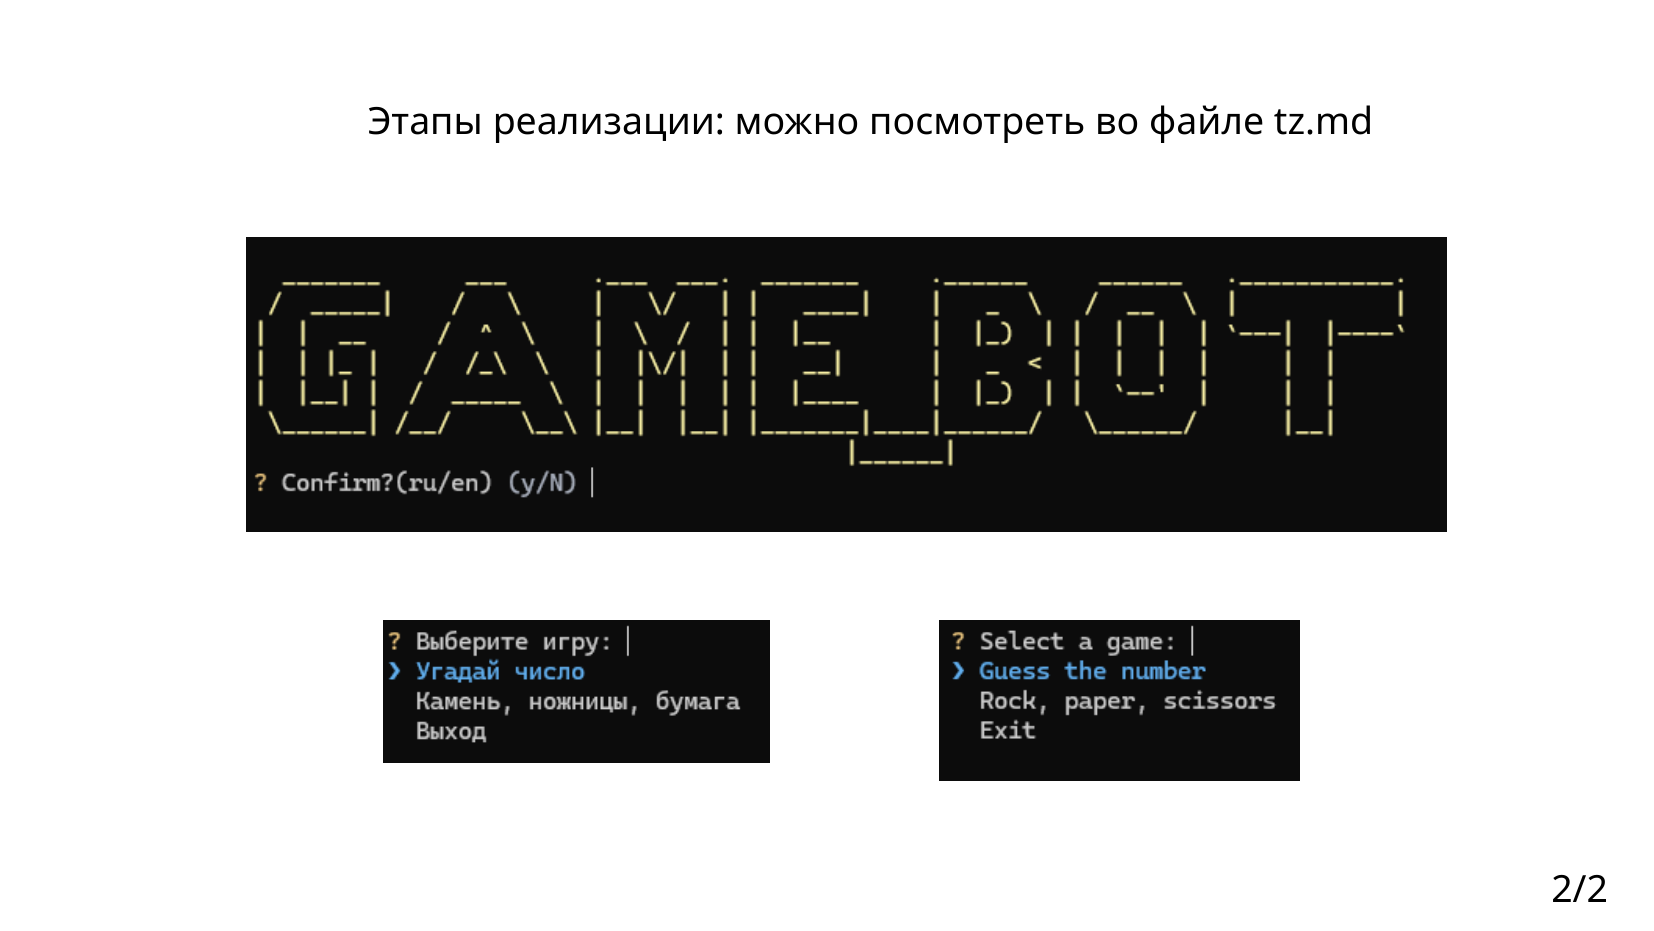

Этапы реализации: можно посмотреть во файле tz.md
2/2